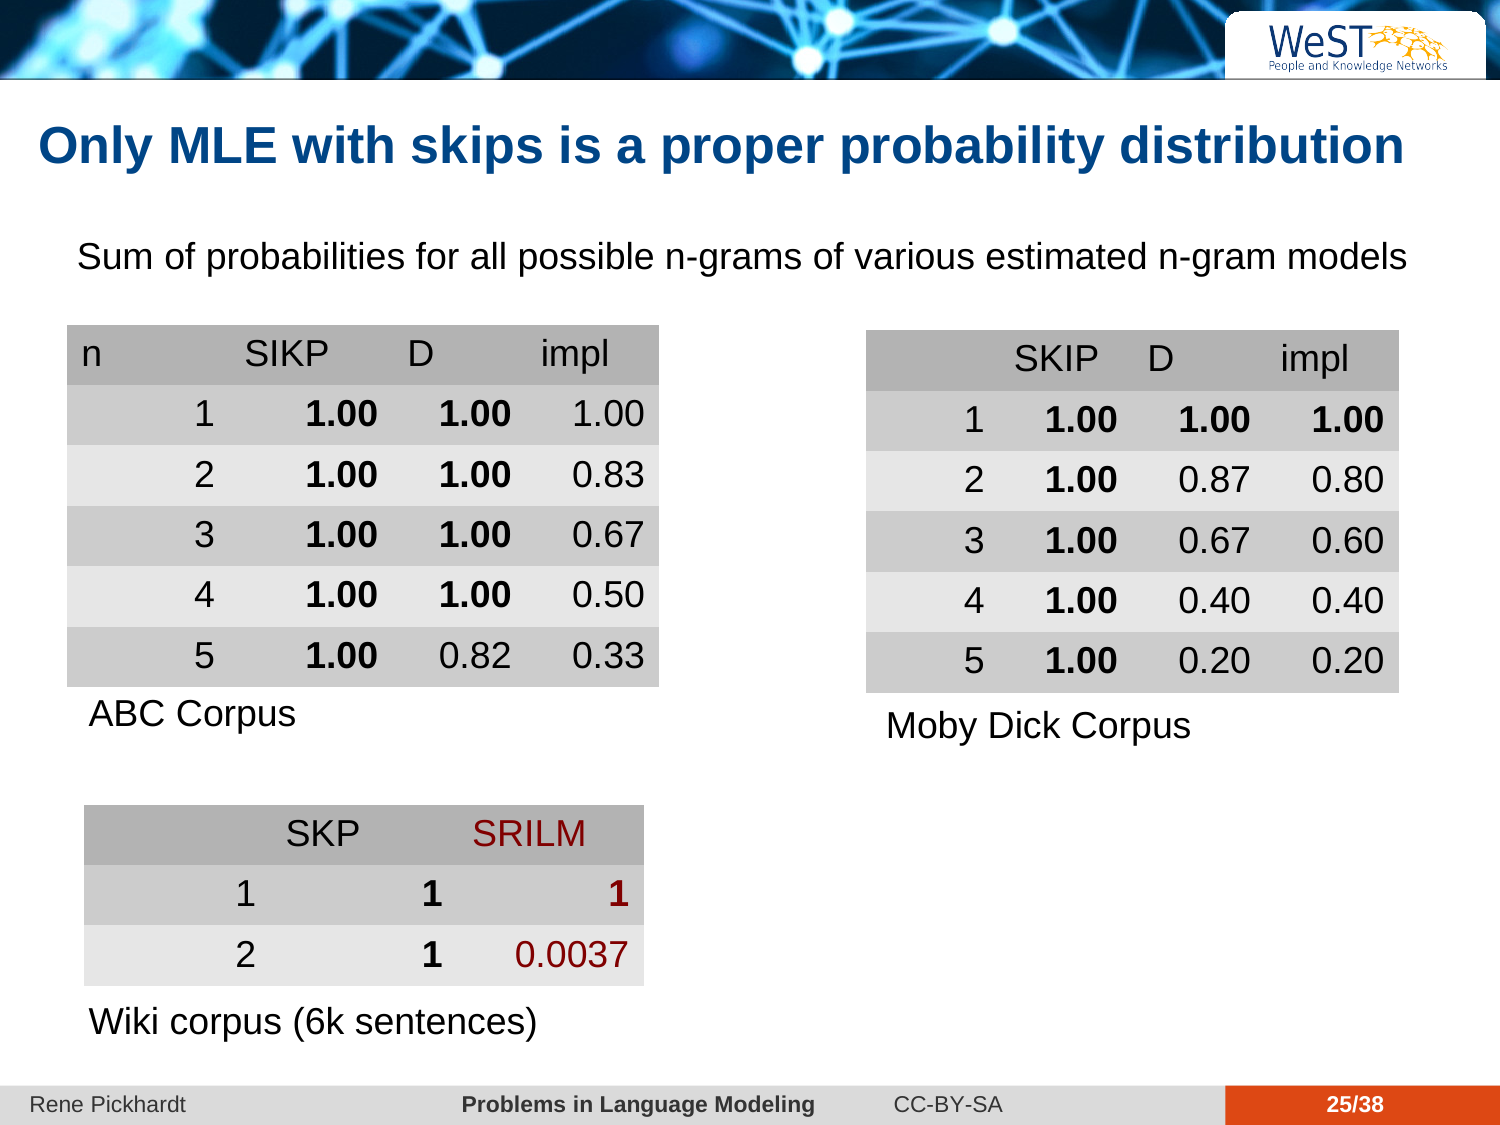

# Only MLE with skips is a proper probability distribution
Sum of probabilities for all possible n-grams of various estimated n-gram models
| n | SIKP | D | impl |
| --- | --- | --- | --- |
| 1 | 1.00 | 1.00 | 1.00 |
| 2 | 1.00 | 1.00 | 0.83 |
| 3 | 1.00 | 1.00 | 0.67 |
| 4 | 1.00 | 1.00 | 0.50 |
| 5 | 1.00 | 0.82 | 0.33 |
| | SKIP | D | impl |
| --- | --- | --- | --- |
| 1 | 1.00 | 1.00 | 1.00 |
| 2 | 1.00 | 0.87 | 0.80 |
| 3 | 1.00 | 0.67 | 0.60 |
| 4 | 1.00 | 0.40 | 0.40 |
| 5 | 1.00 | 0.20 | 0.20 |
ABC Corpus
Moby Dick Corpus
| | SKP | SRILM |
| --- | --- | --- |
| 1 | 1 | 1 |
| 2 | 1 | 0.0037 |
Wiki corpus (6k sentences)